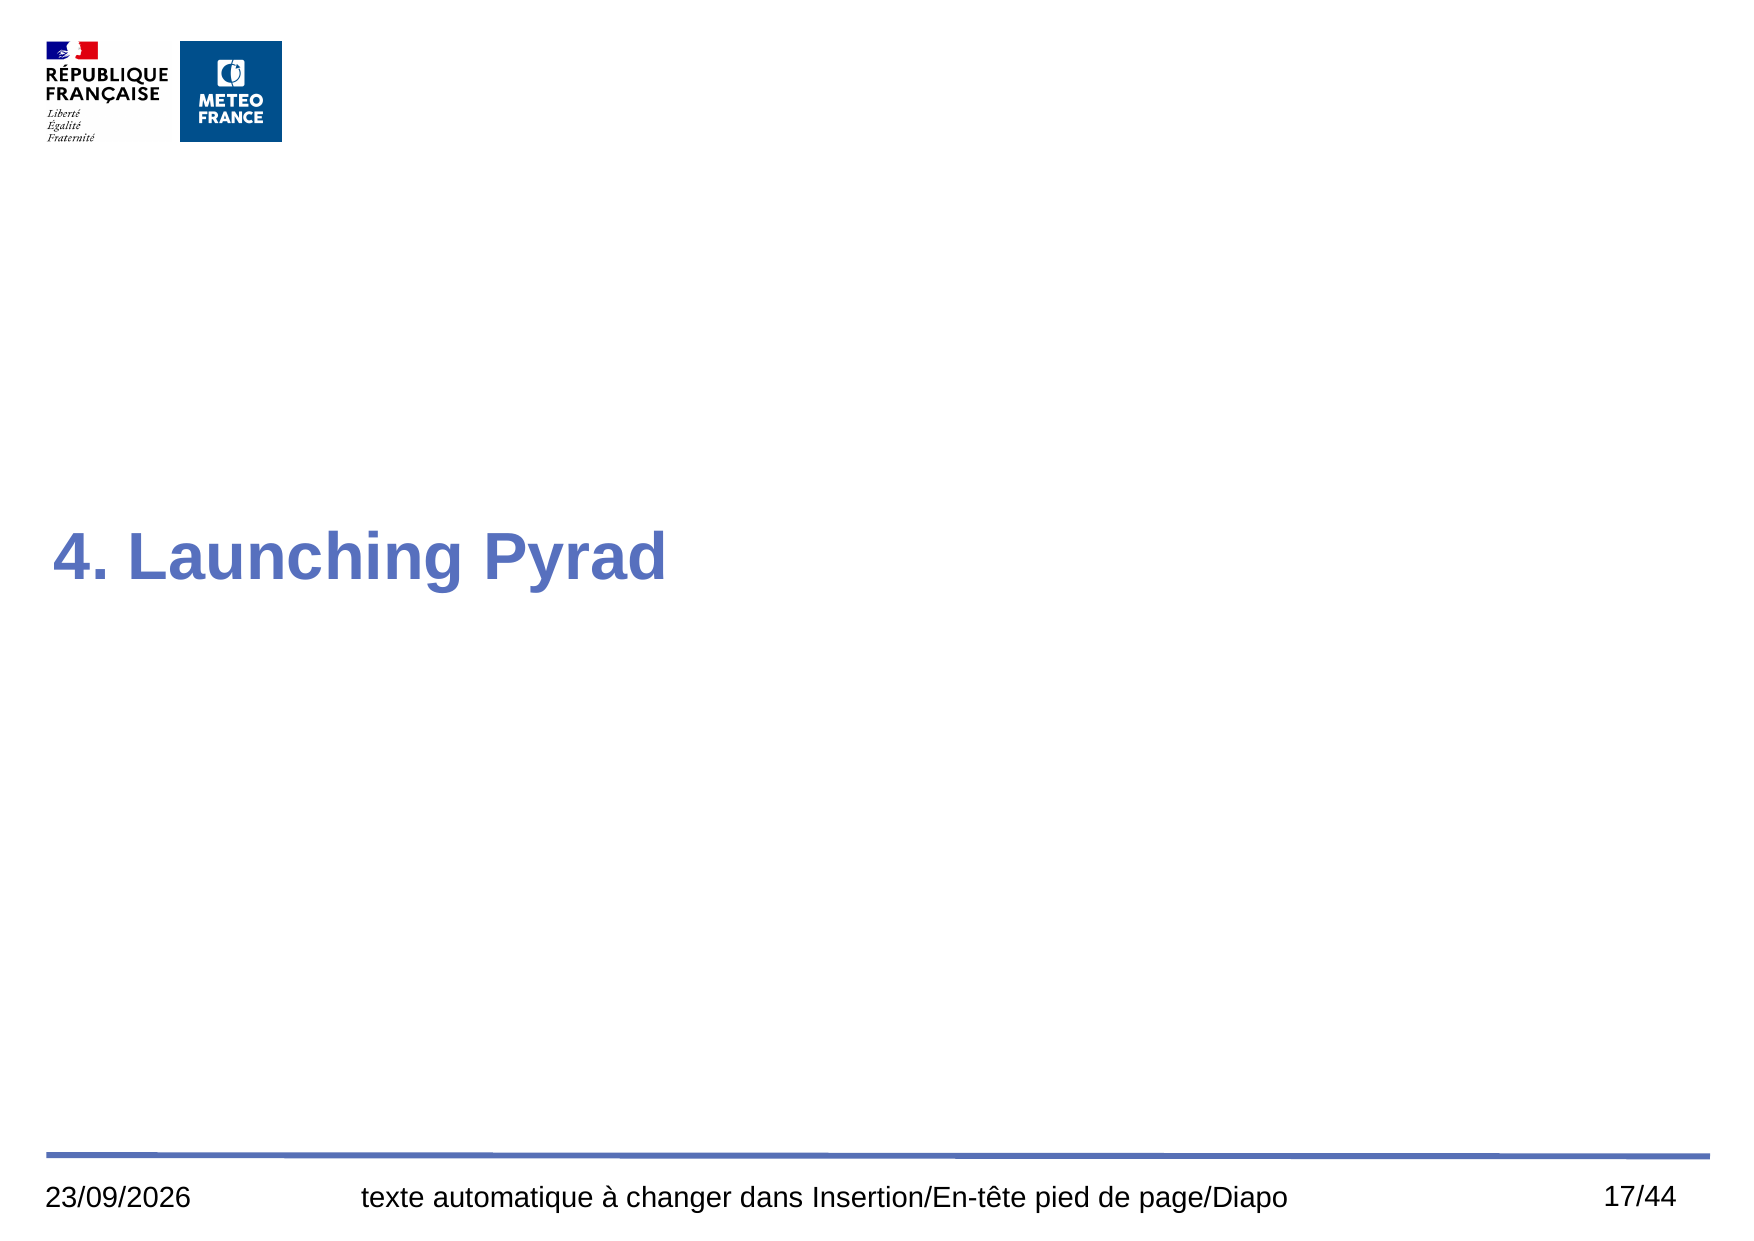

# 4. Launching Pyrad
17
texte automatique à changer dans Insertion/En-tête pied de page/Diapo